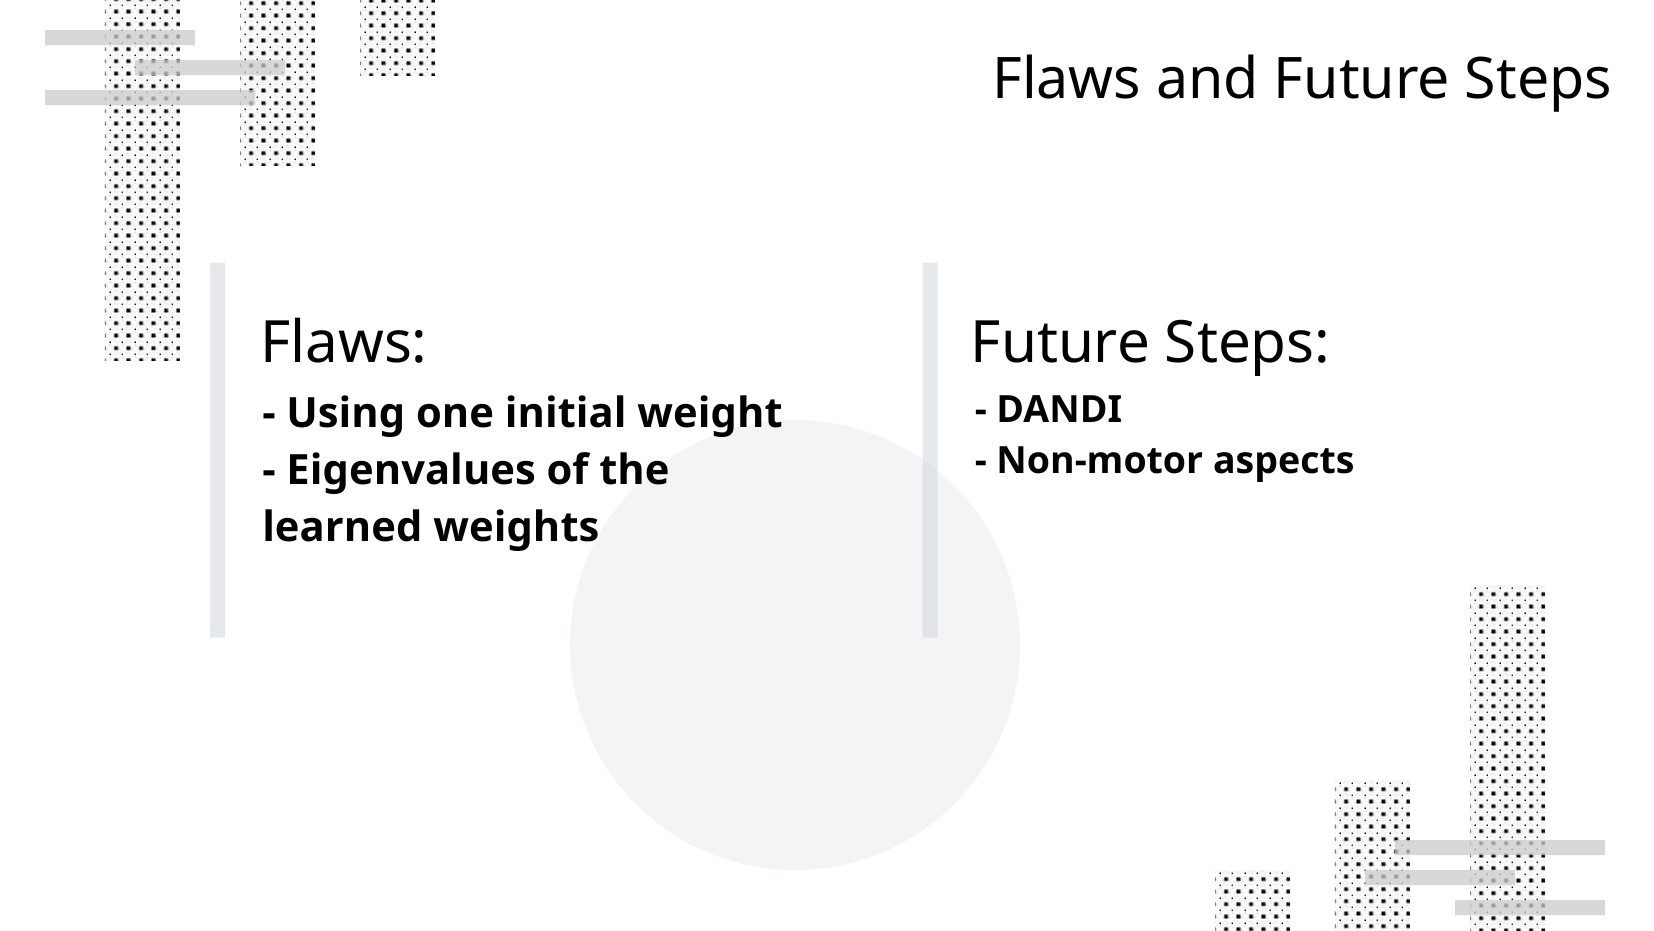

Flaws and Future Steps
Flaws:
# Future Steps:
- Using one initial weight
- Eigenvalues of the learned weights
- DANDI
- Non-motor aspects